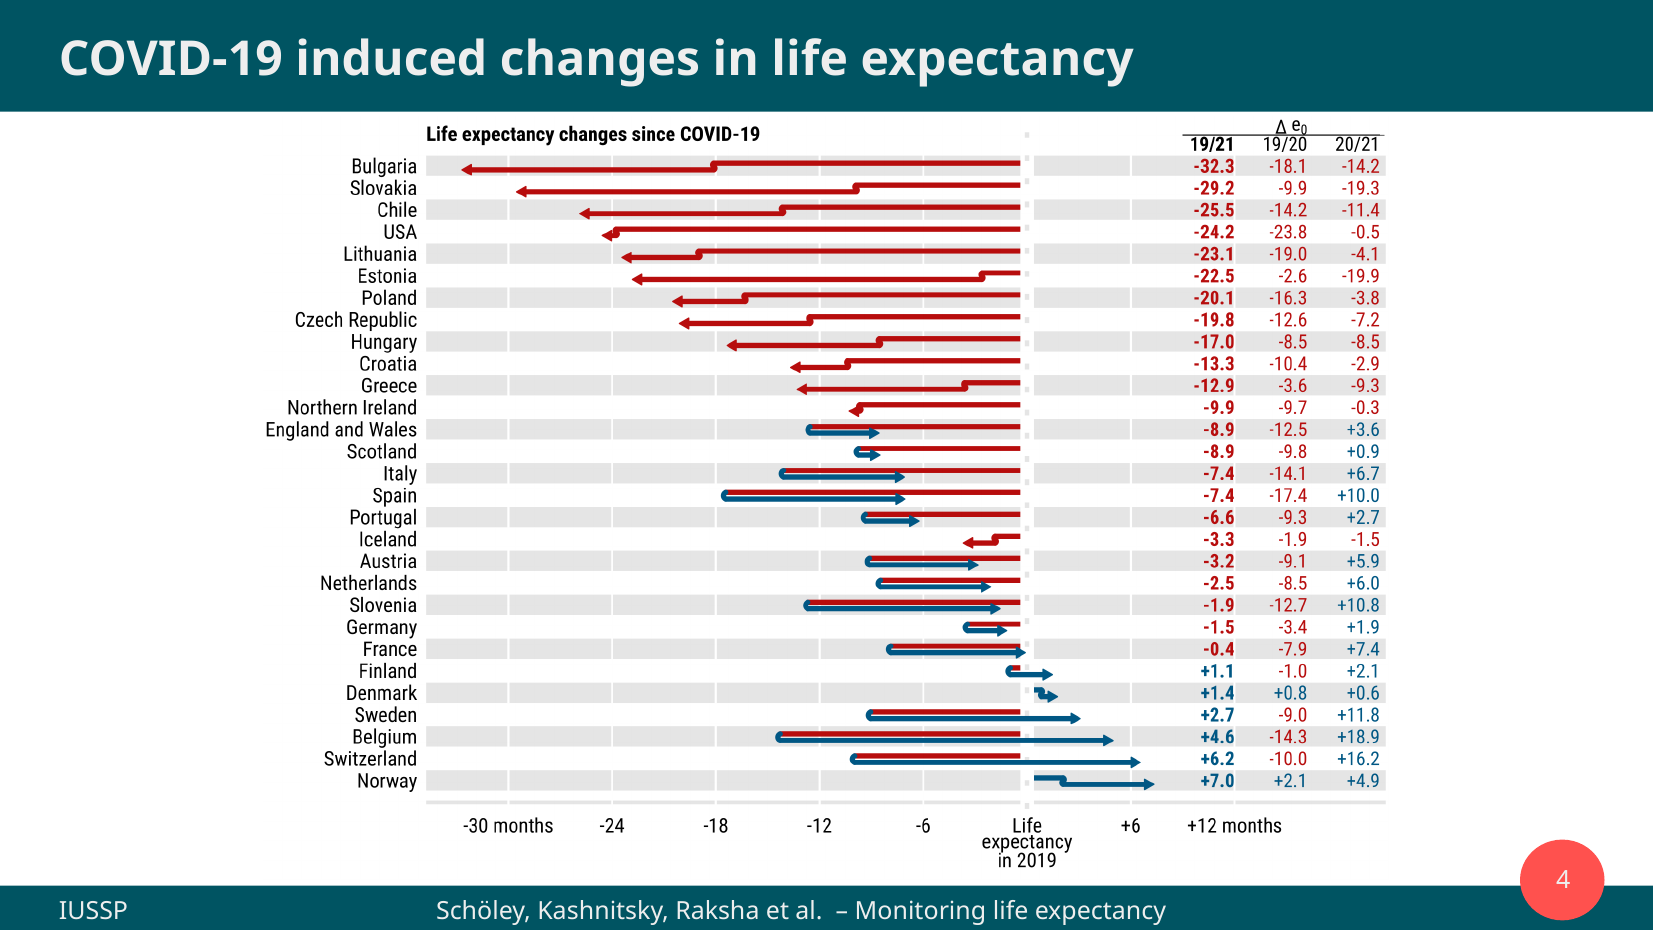

# COVID-19 induced changes in life expectancy
4
IUSSP
Schöley, Kashnitsky, Raksha et al. – Monitoring life expectancy